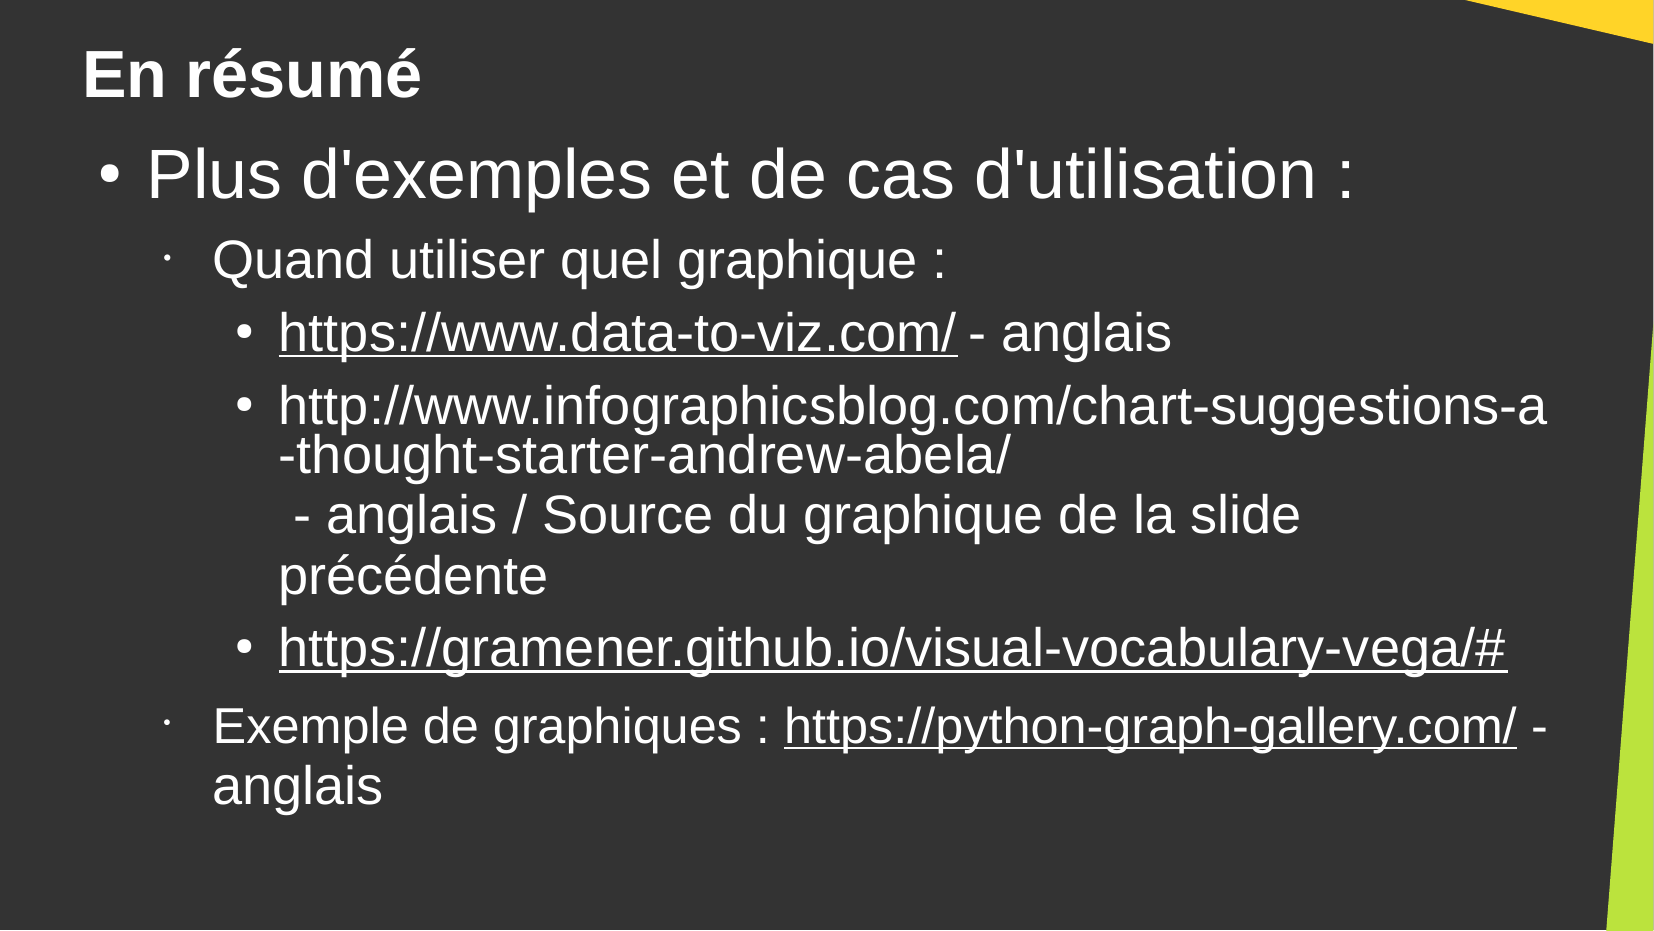

# En résumé
Plus d'exemples et de cas d'utilisation :
Quand utiliser quel graphique :
https://www.data-to-viz.com/ - anglais
http://www.infographicsblog.com/chart-suggestions-a-thought-starter-andrew-abela/ - anglais / Source du graphique de la slide précédente
https://gramener.github.io/visual-vocabulary-vega/#
Exemple de graphiques : https://python-graph-gallery.com/ - anglais